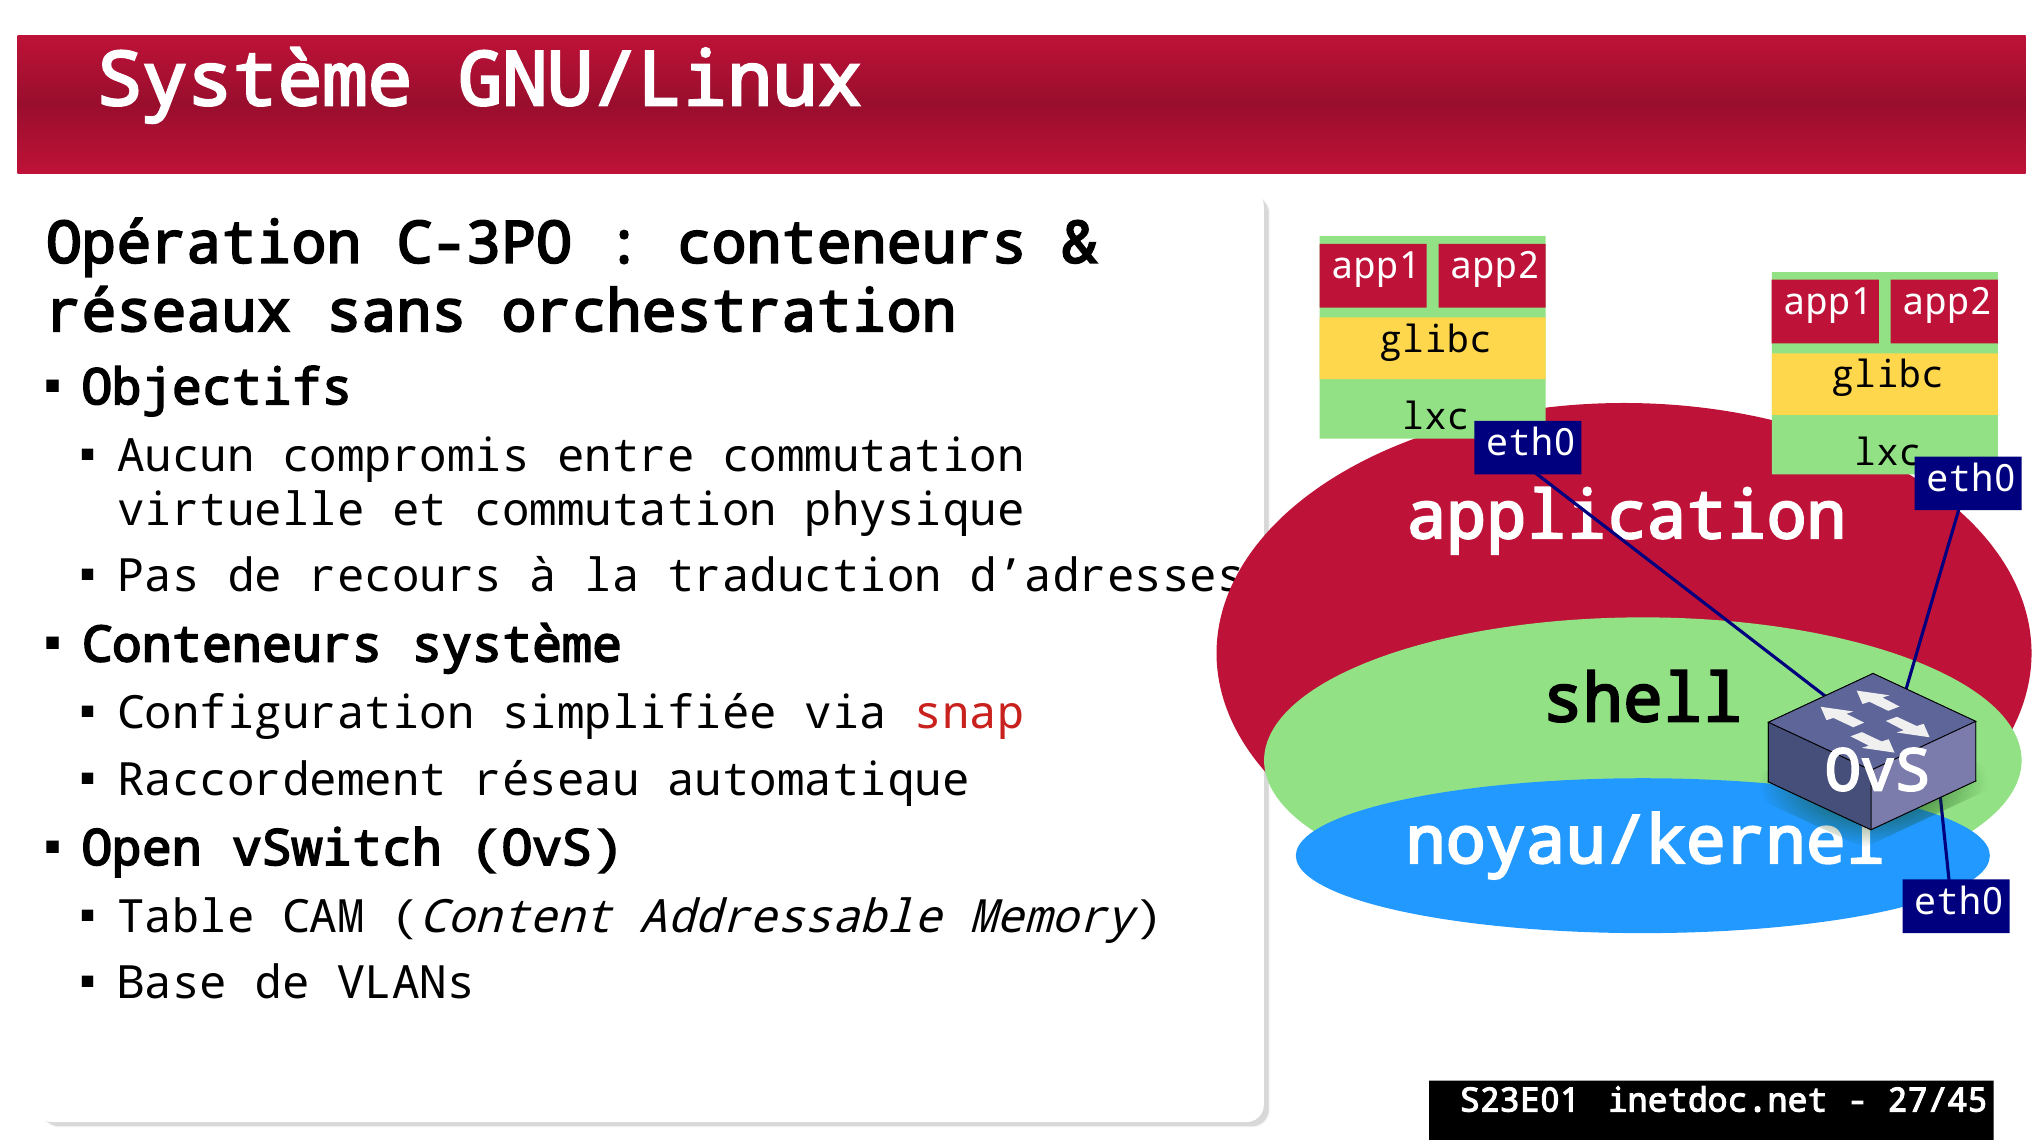

Système GNU/Linux
Opération C-3PO : conteneurs & réseaux sans orchestration
Objectifs
Aucun compromis entre commutation virtuelle et commutation physique
Pas de recours à la traduction d’adresses
Conteneurs système
Configuration simplifiée via snap
Raccordement réseau automatique
Open vSwitch (OvS)
Table CAM (Content Addressable Memory)
Base de VLANs
lxc
app1
app2
lxc
app1
app2
glibc
glibc
application
eth0
eth0
shell
OvS
noyau/kernel
eth0
S23E01	inetdoc.net - /45